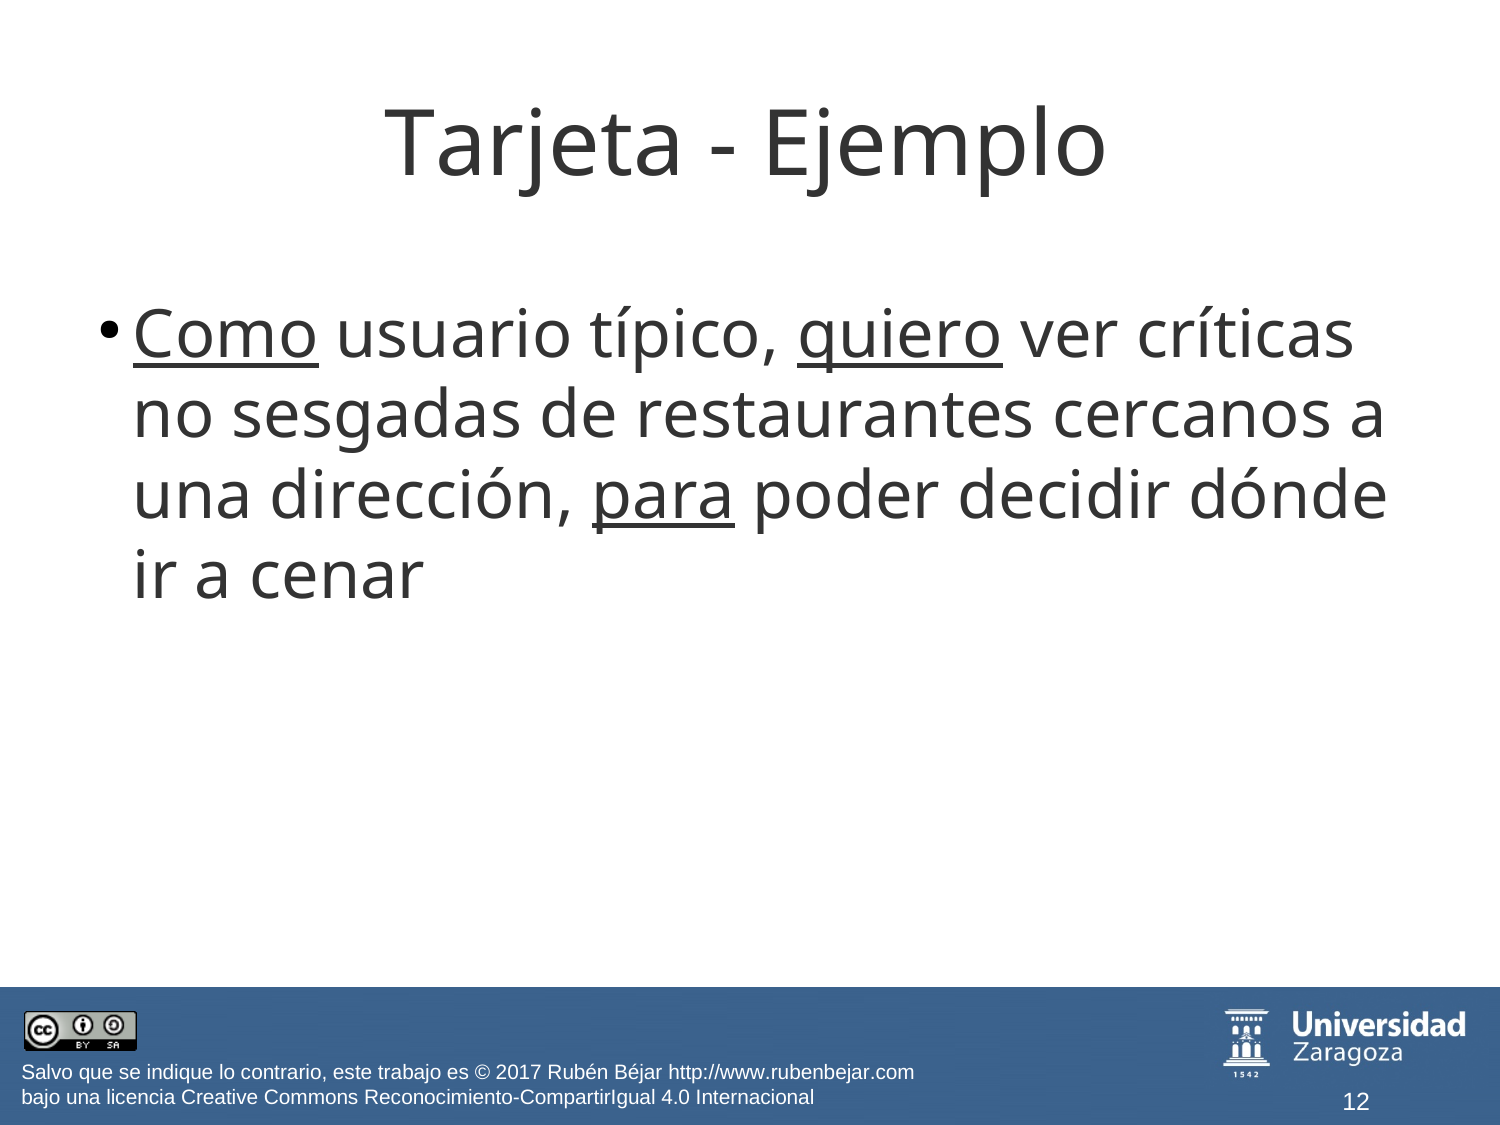

# Tarjeta - Ejemplo
Como usuario típico, quiero ver críticas no sesgadas de restaurantes cercanos a una dirección, para poder decidir dónde ir a cenar